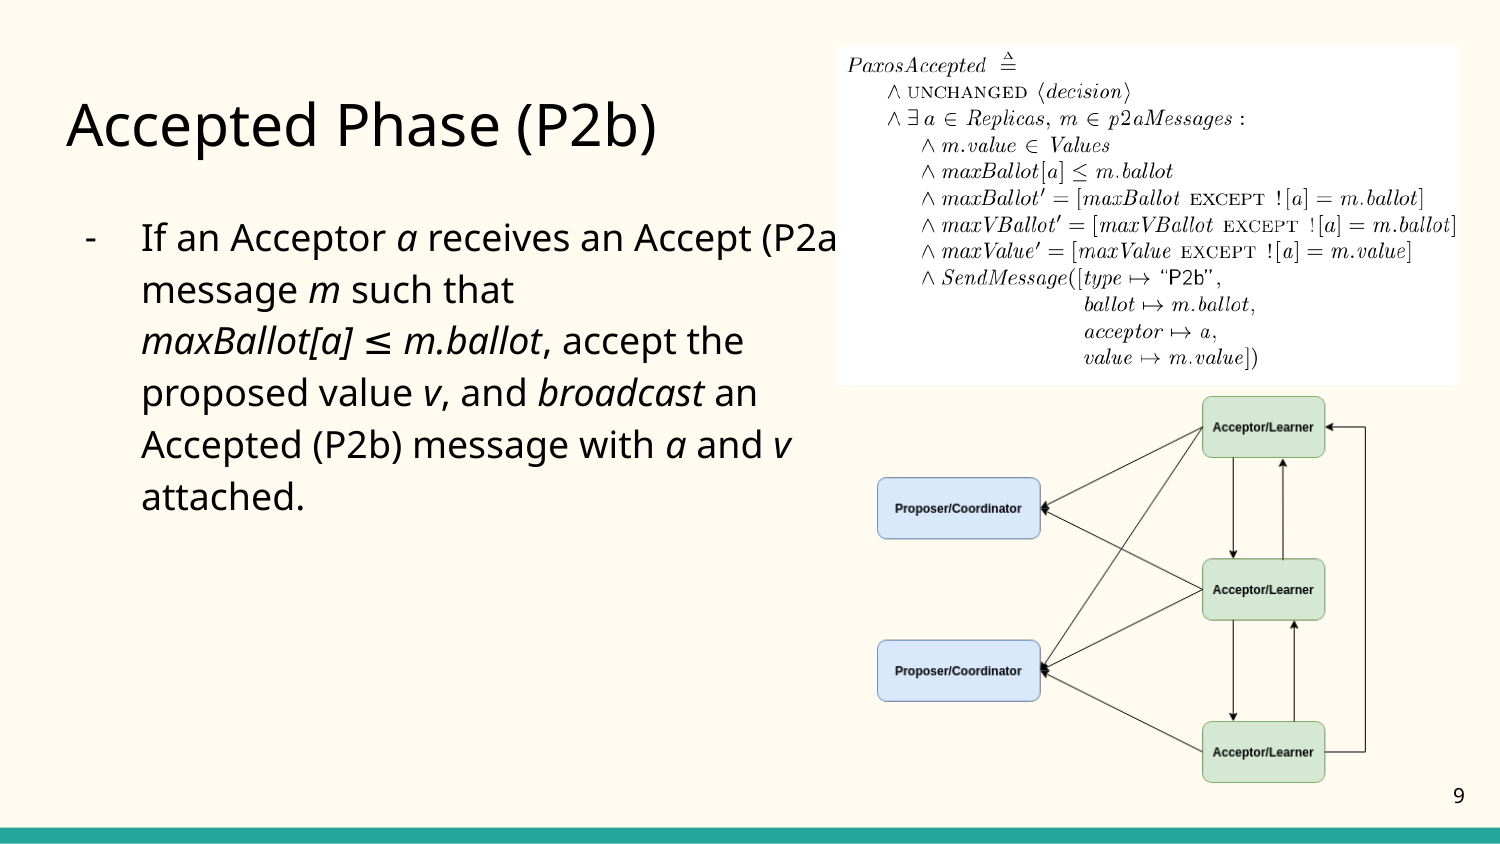

# Accepted Phase (P2b)
If an Acceptor a receives an Accept (P2a)
message m such that
maxBallot[a] ≤ m.ballot, accept the
proposed value v, and broadcast an
Accepted (P2b) message with a and v
attached.